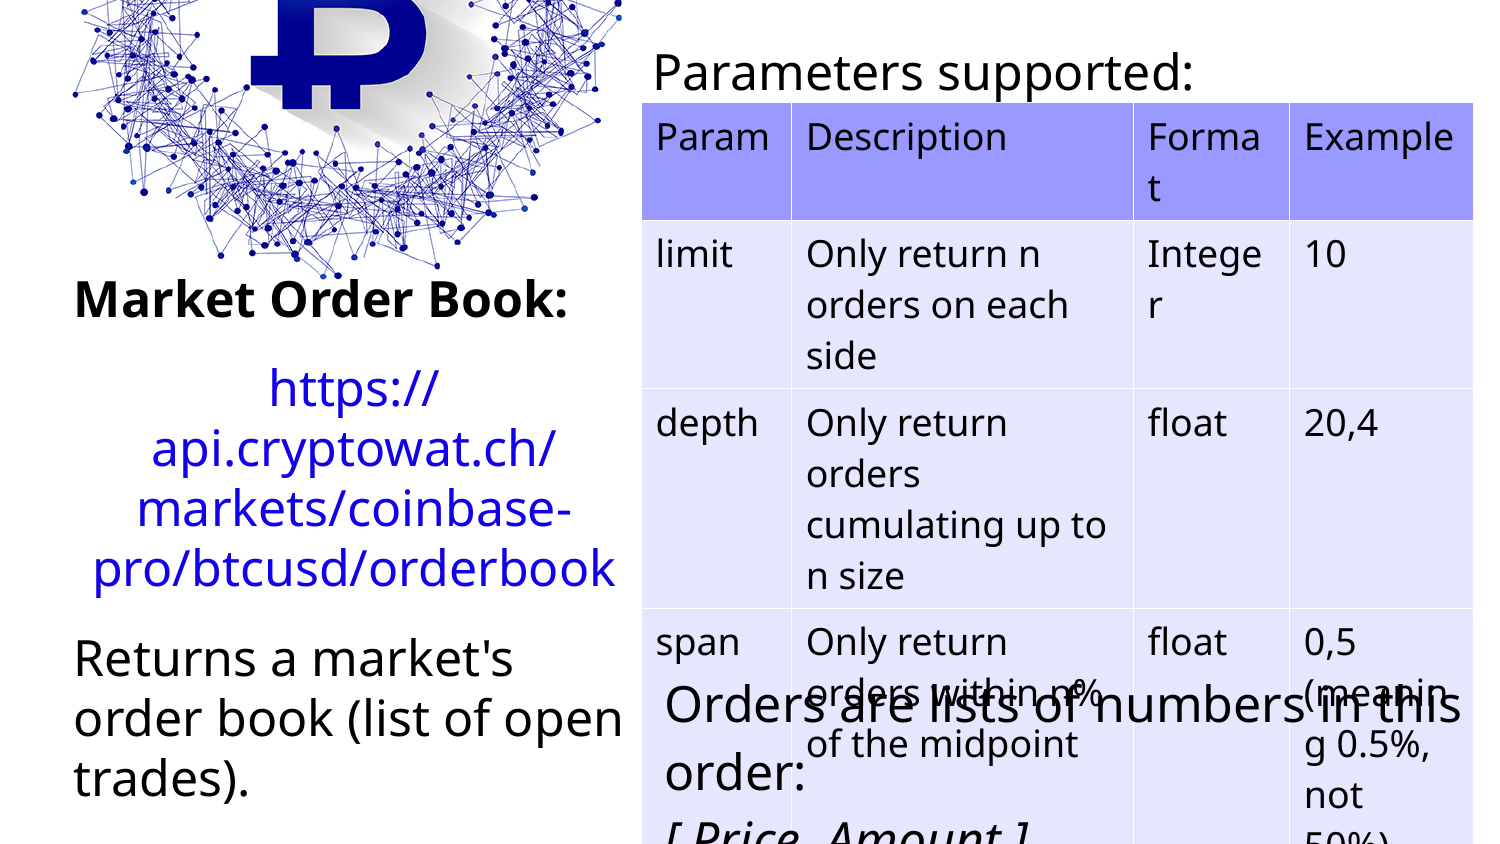

Parameters supported:
| Param | Description | Format | Example |
| --- | --- | --- | --- |
| limit | Only return n orders on each side | Integer | 10 |
| depth | Only return orders cumulating up to n size | float | 20,4 |
| span | Only return orders within n% of the midpoint | float | 0,5 (meaning 0.5%, not 50%) |
# Market Order Book:
https://api.cryptowat.ch/markets/coinbase-pro/btcusd/orderbook
Returns a market's order book (list of open trades).
Orders are lists of numbers in this order:
[ Price, Amount ]